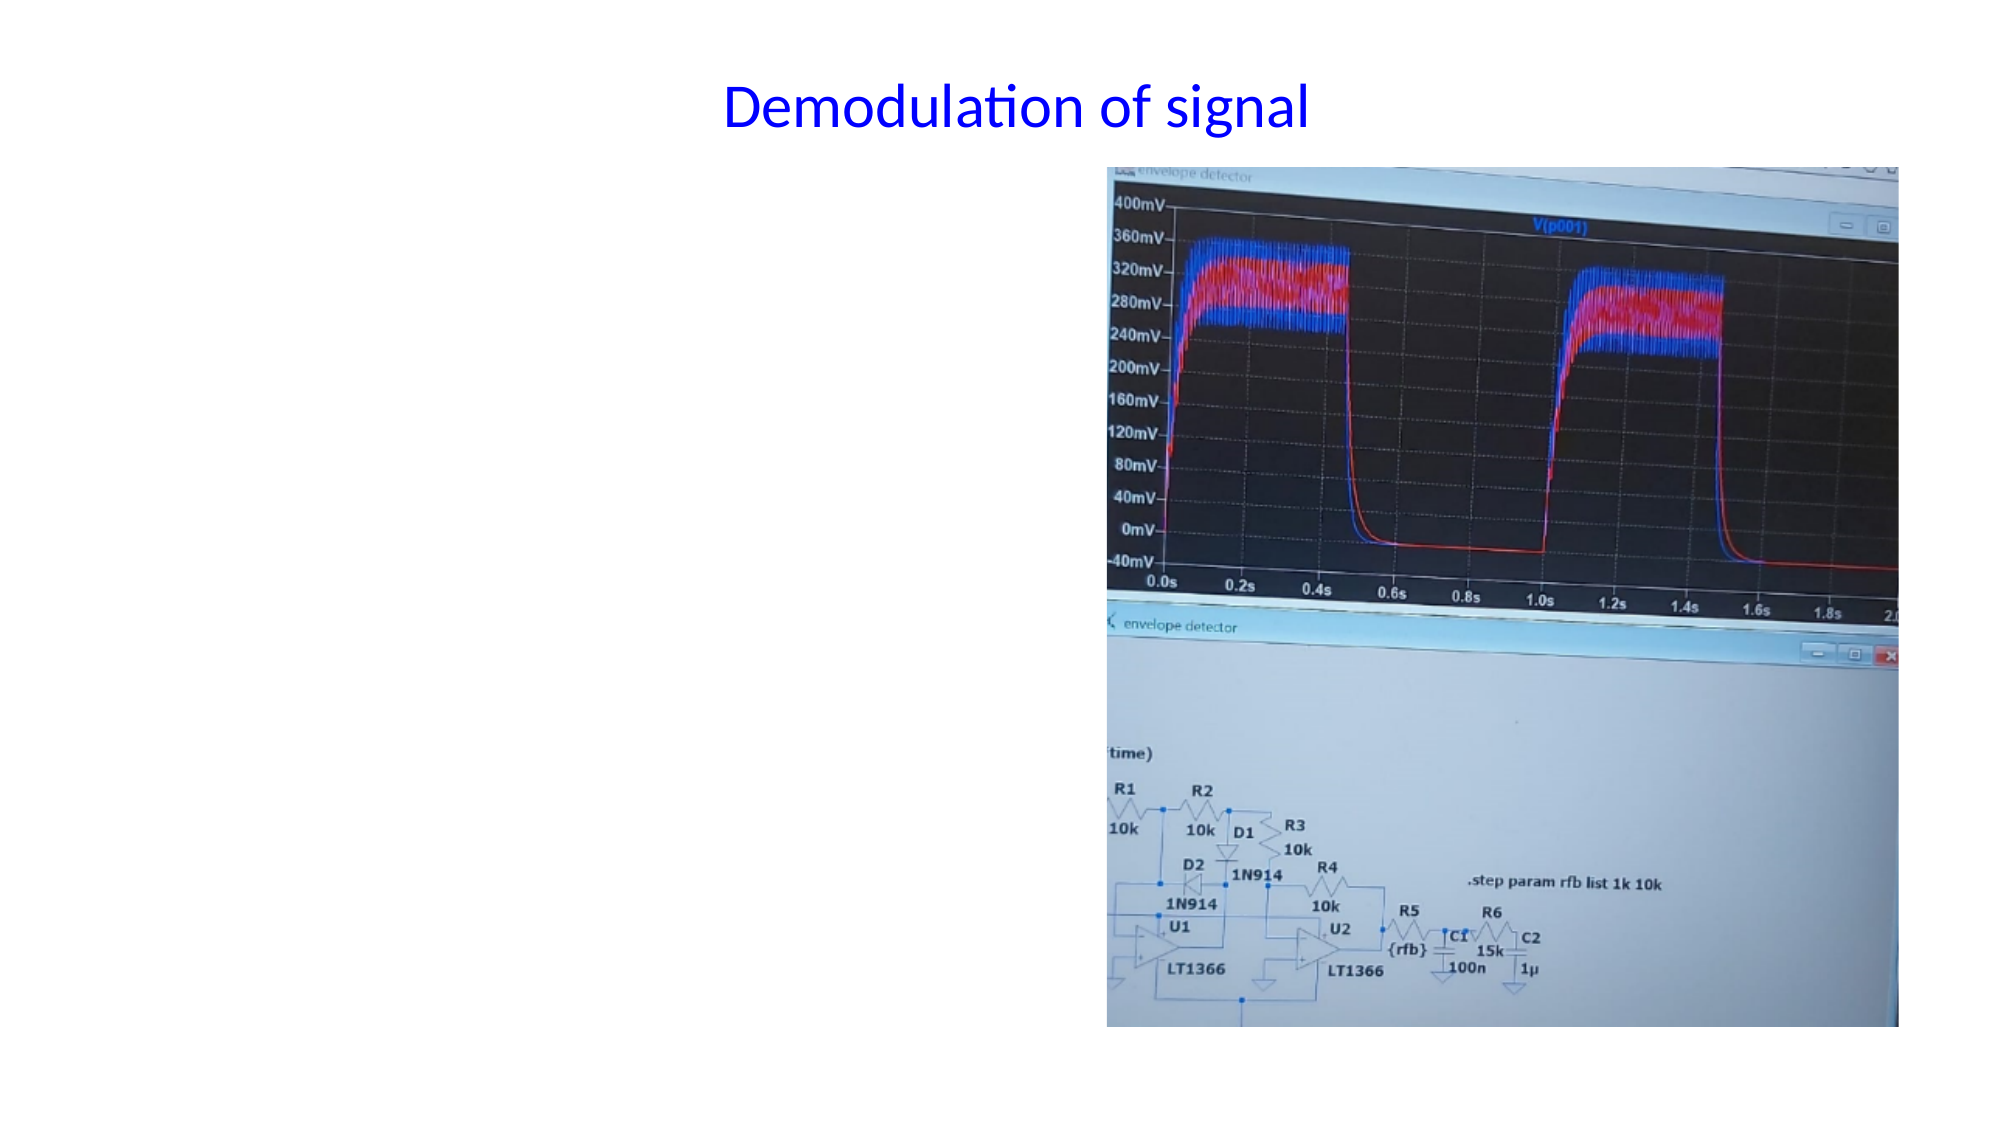

Demodulation of signal
First attempt for
An envelope detector. A complex circuit that will add on to the mass, cost, and space on breadboard.